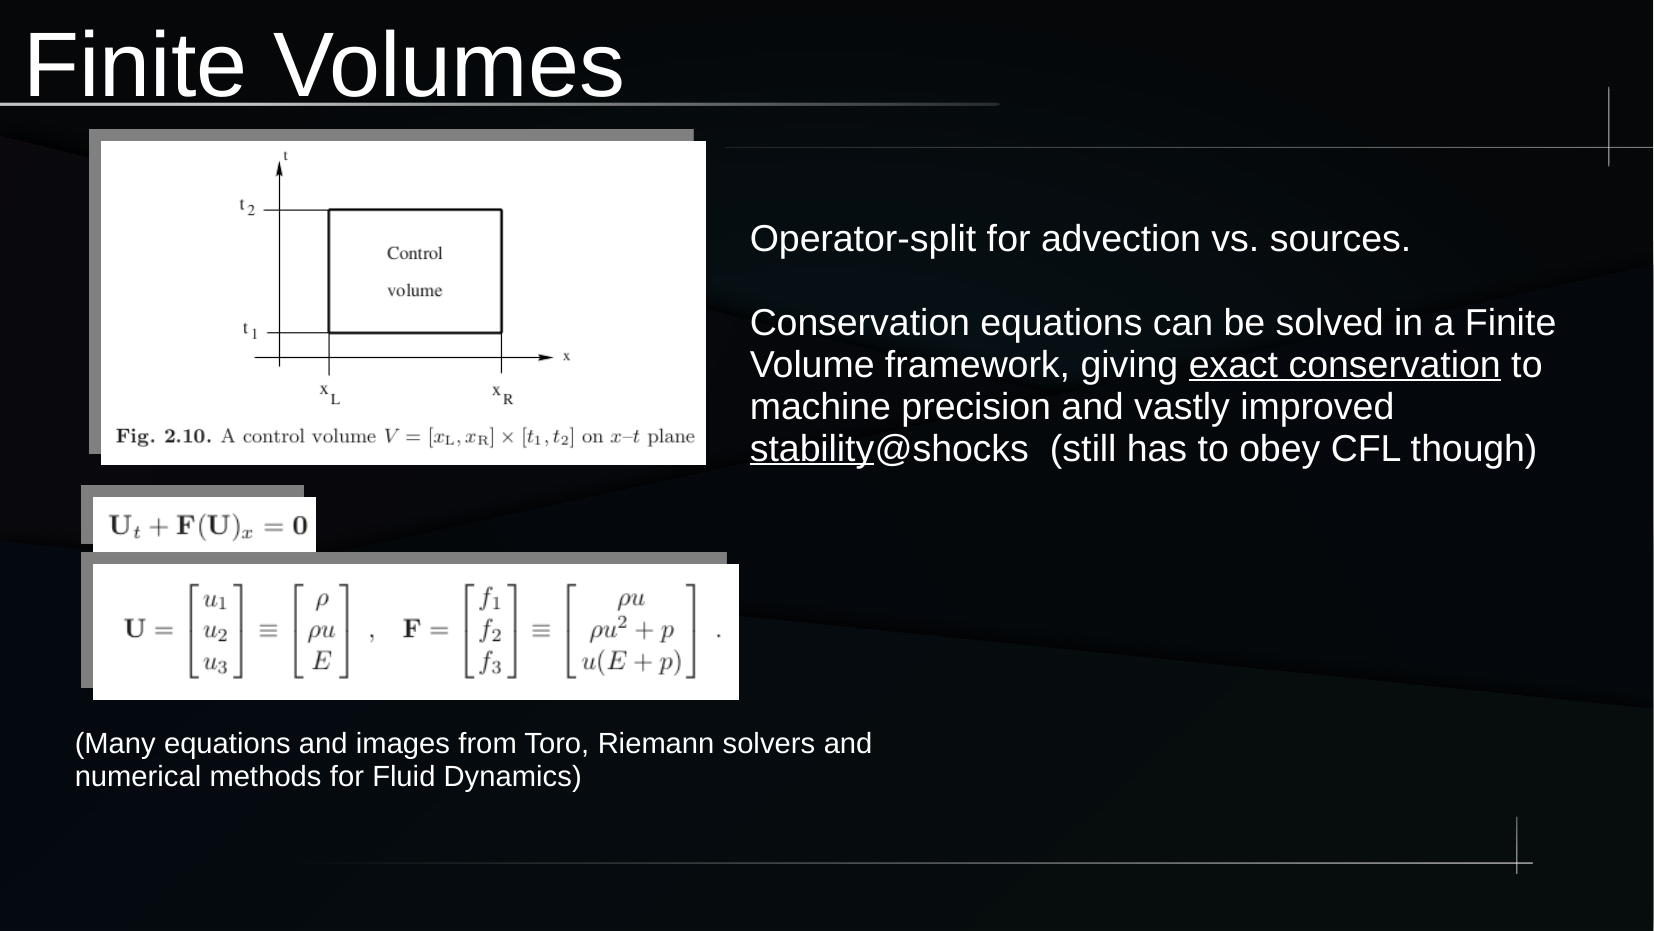

# Finite Volumes
Operator-split for advection vs. sources.
Conservation equations can be solved in a Finite Volume framework, giving exact conservation to machine precision and vastly improved stability@shocks (still has to obey CFL though)
(Many equations and images from Toro, Riemann solvers and numerical methods for Fluid Dynamics)